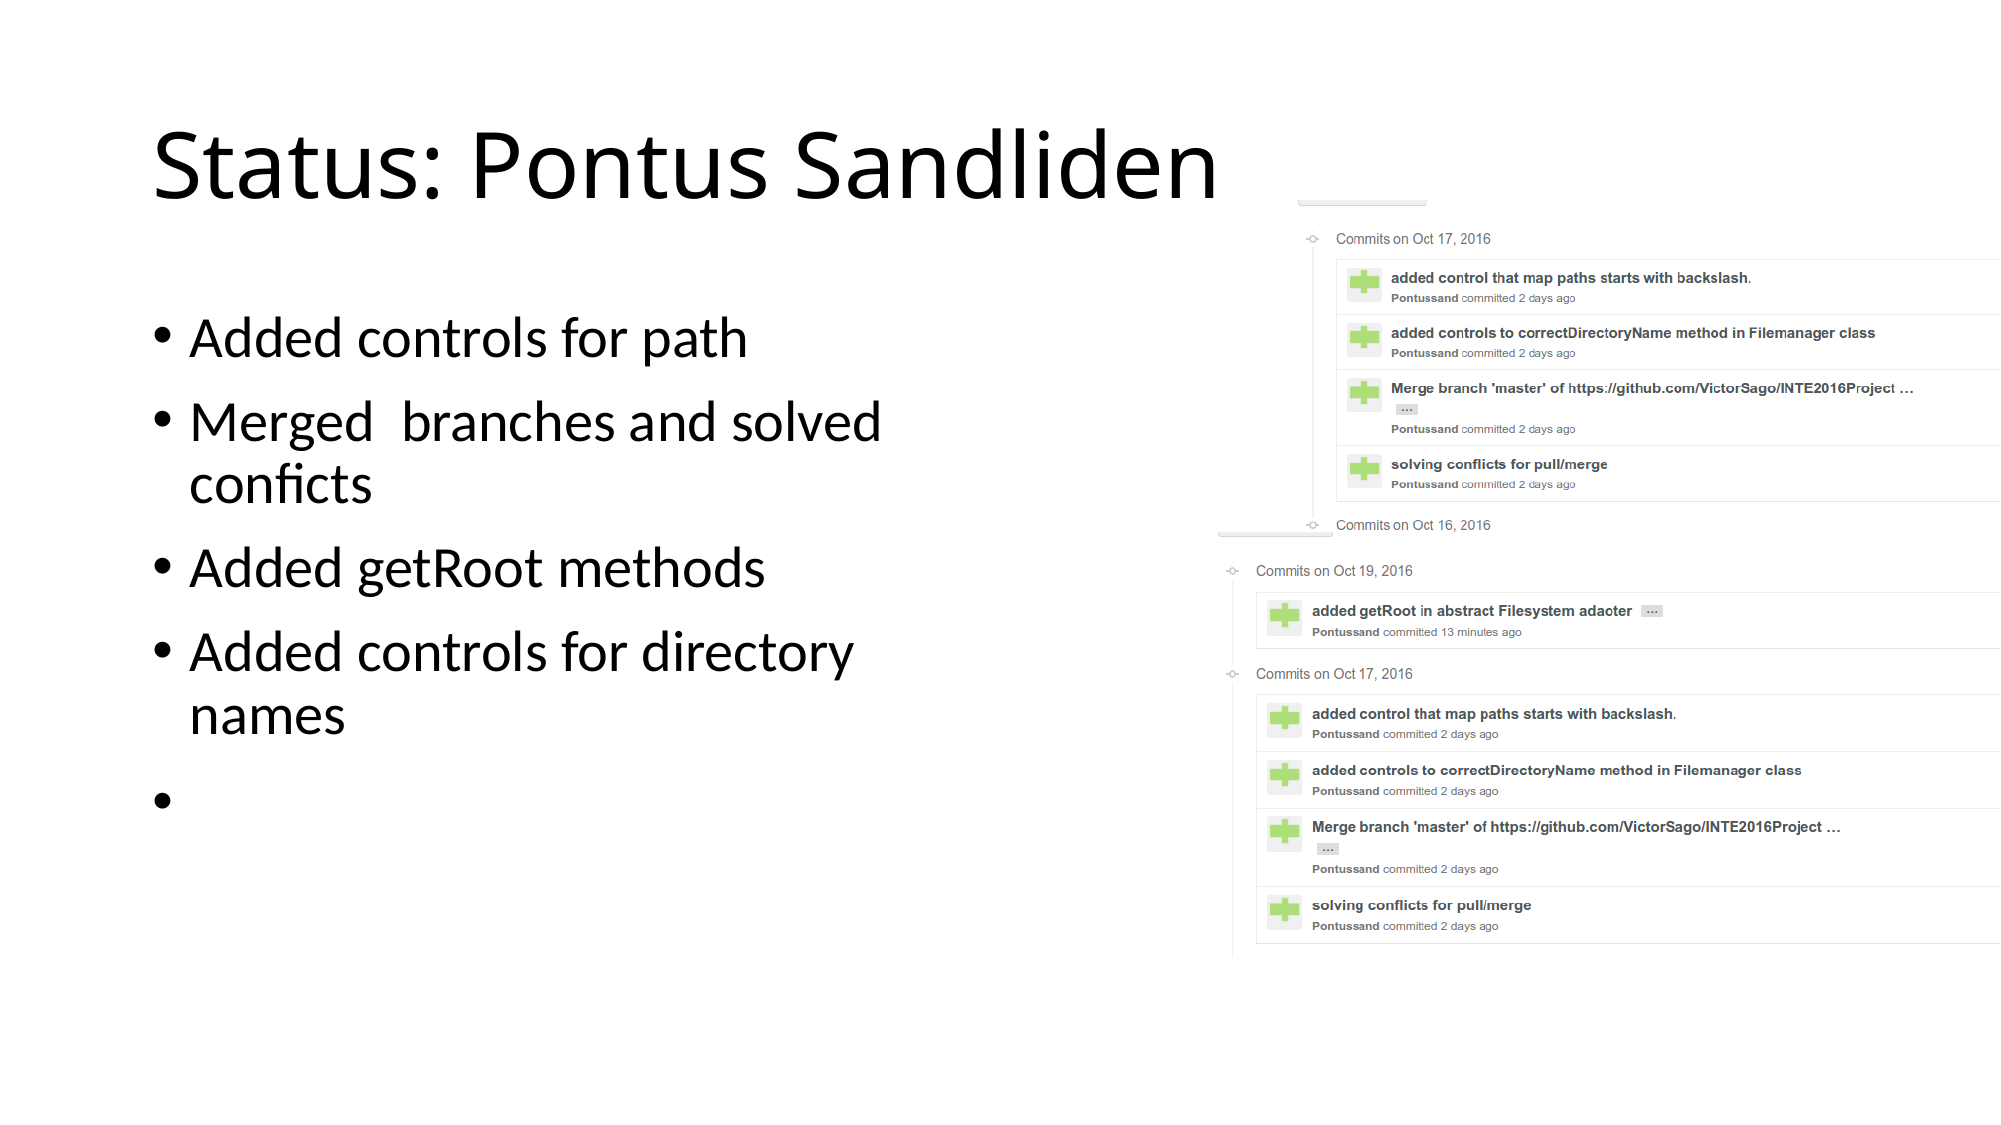

# Status: Pontus Sandliden
Added controls for path
Merged branches and solved conficts
Added getRoot methods
Added controls for directory names